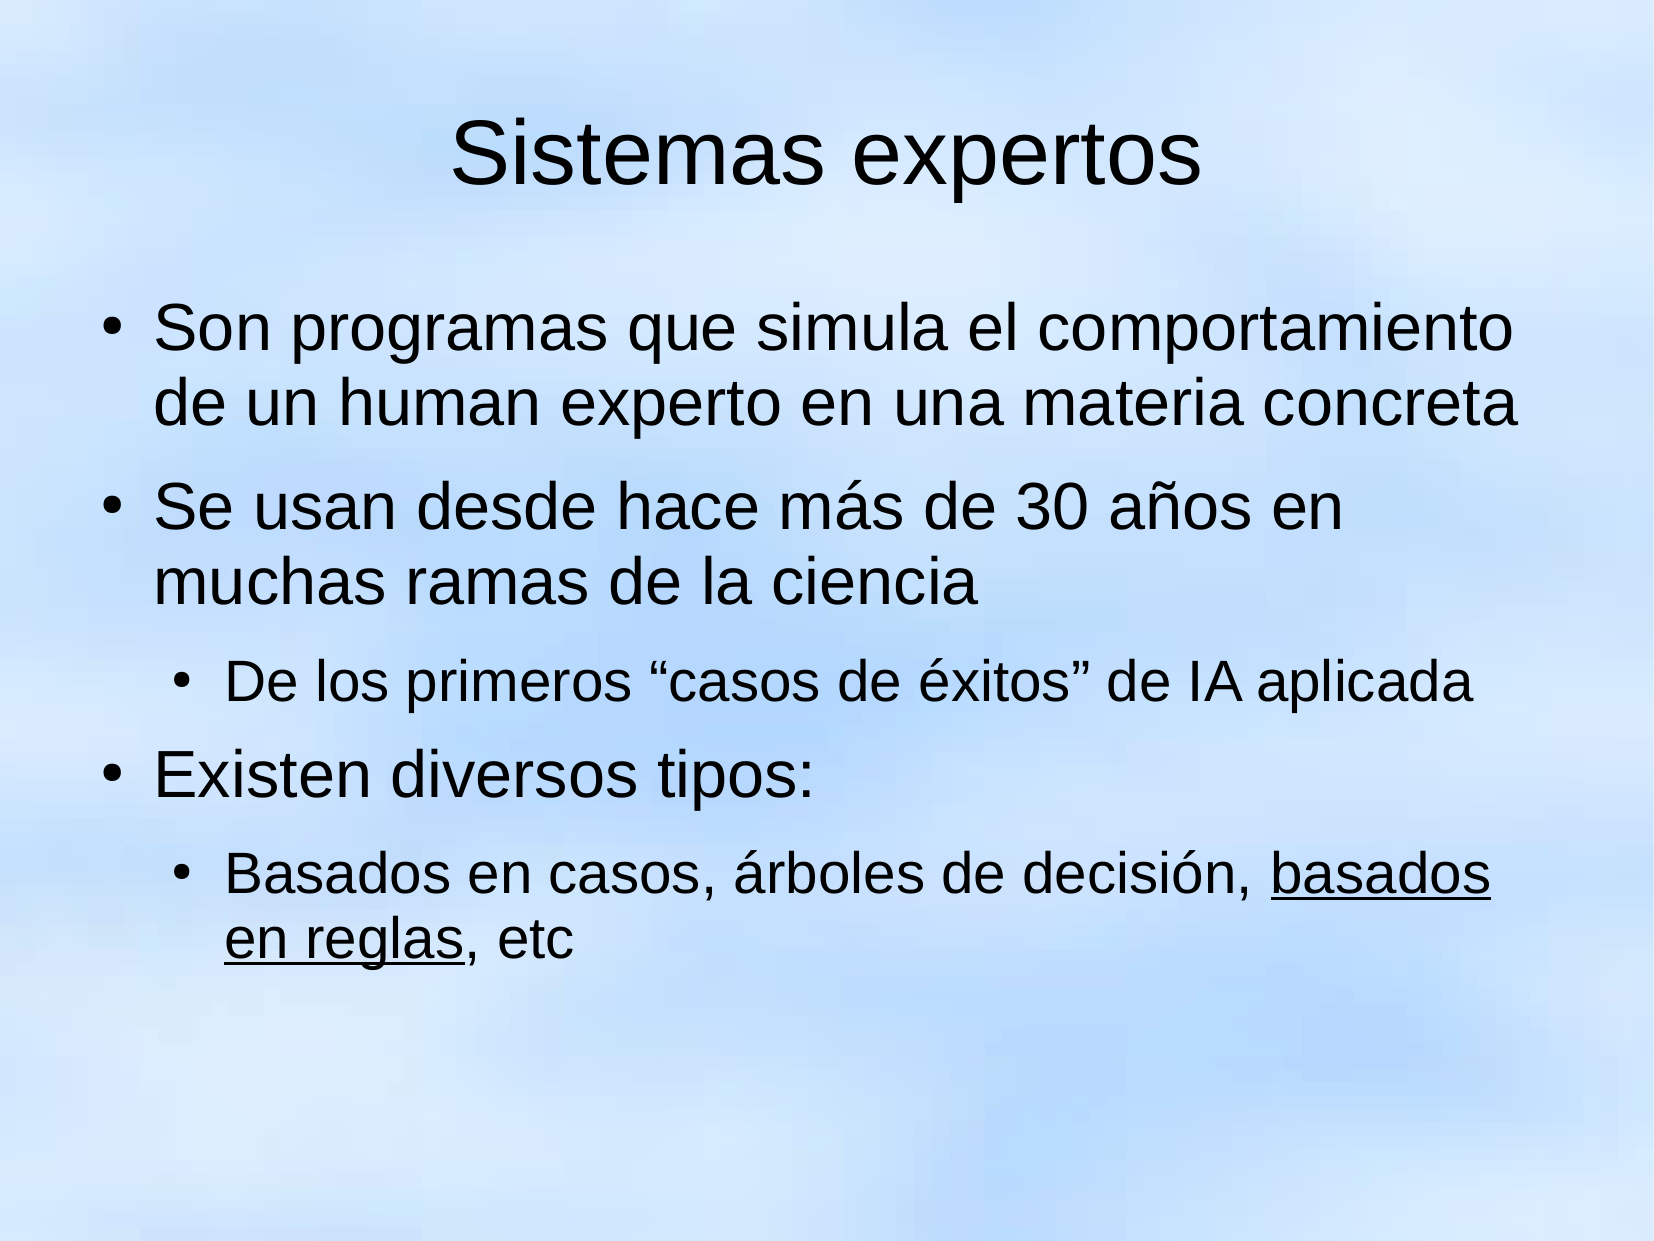

# Sistemas expertos
Son programas que simula el comportamiento de un human experto en una materia concreta
Se usan desde hace más de 30 años en muchas ramas de la ciencia
De los primeros “casos de éxitos” de IA aplicada
Existen diversos tipos:
Basados en casos, árboles de decisión, basados en reglas, etc